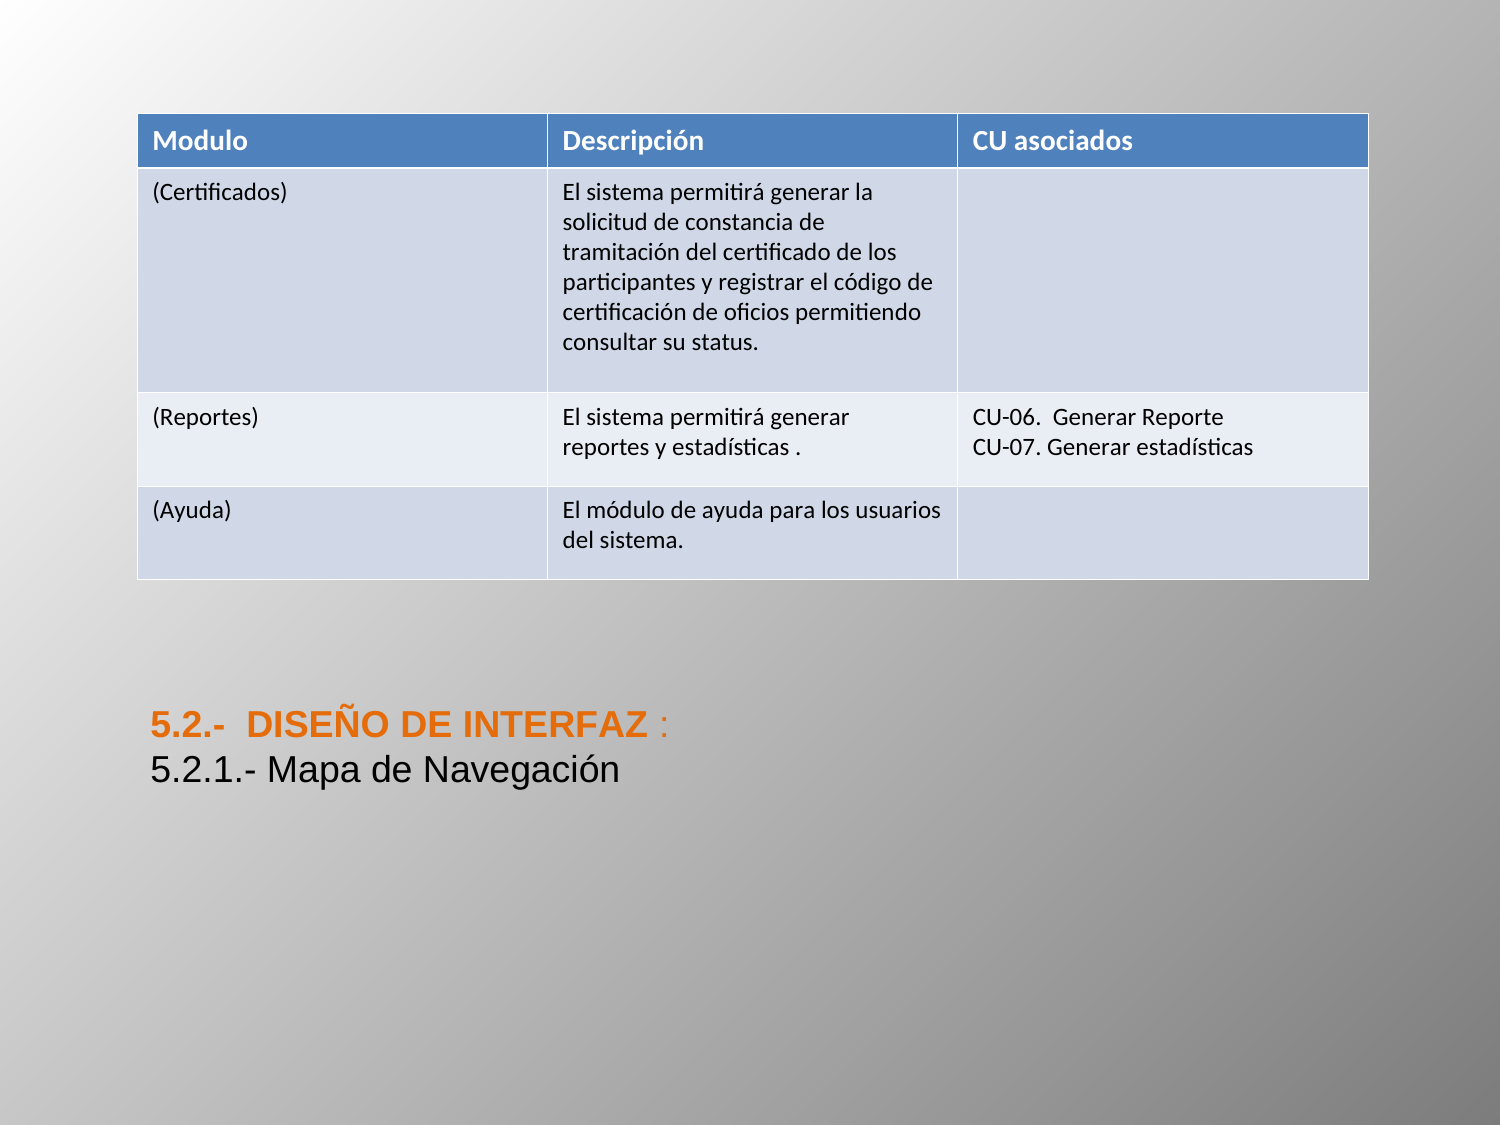

| Modulo | Descripción | CU asociados |
| --- | --- | --- |
| (Certificados) | El sistema permitirá generar la solicitud de constancia de tramitación del certificado de los participantes y registrar el código de certificación de oficios permitiendo consultar su status. | |
| (Reportes) | El sistema permitirá generar reportes y estadísticas . | CU-06. Generar Reporte CU-07. Generar estadísticas |
| (Ayuda) | El módulo de ayuda para los usuarios del sistema. | |
5.2.- DISEÑO DE INTERFAZ :
5.2.1.- Mapa de Navegación